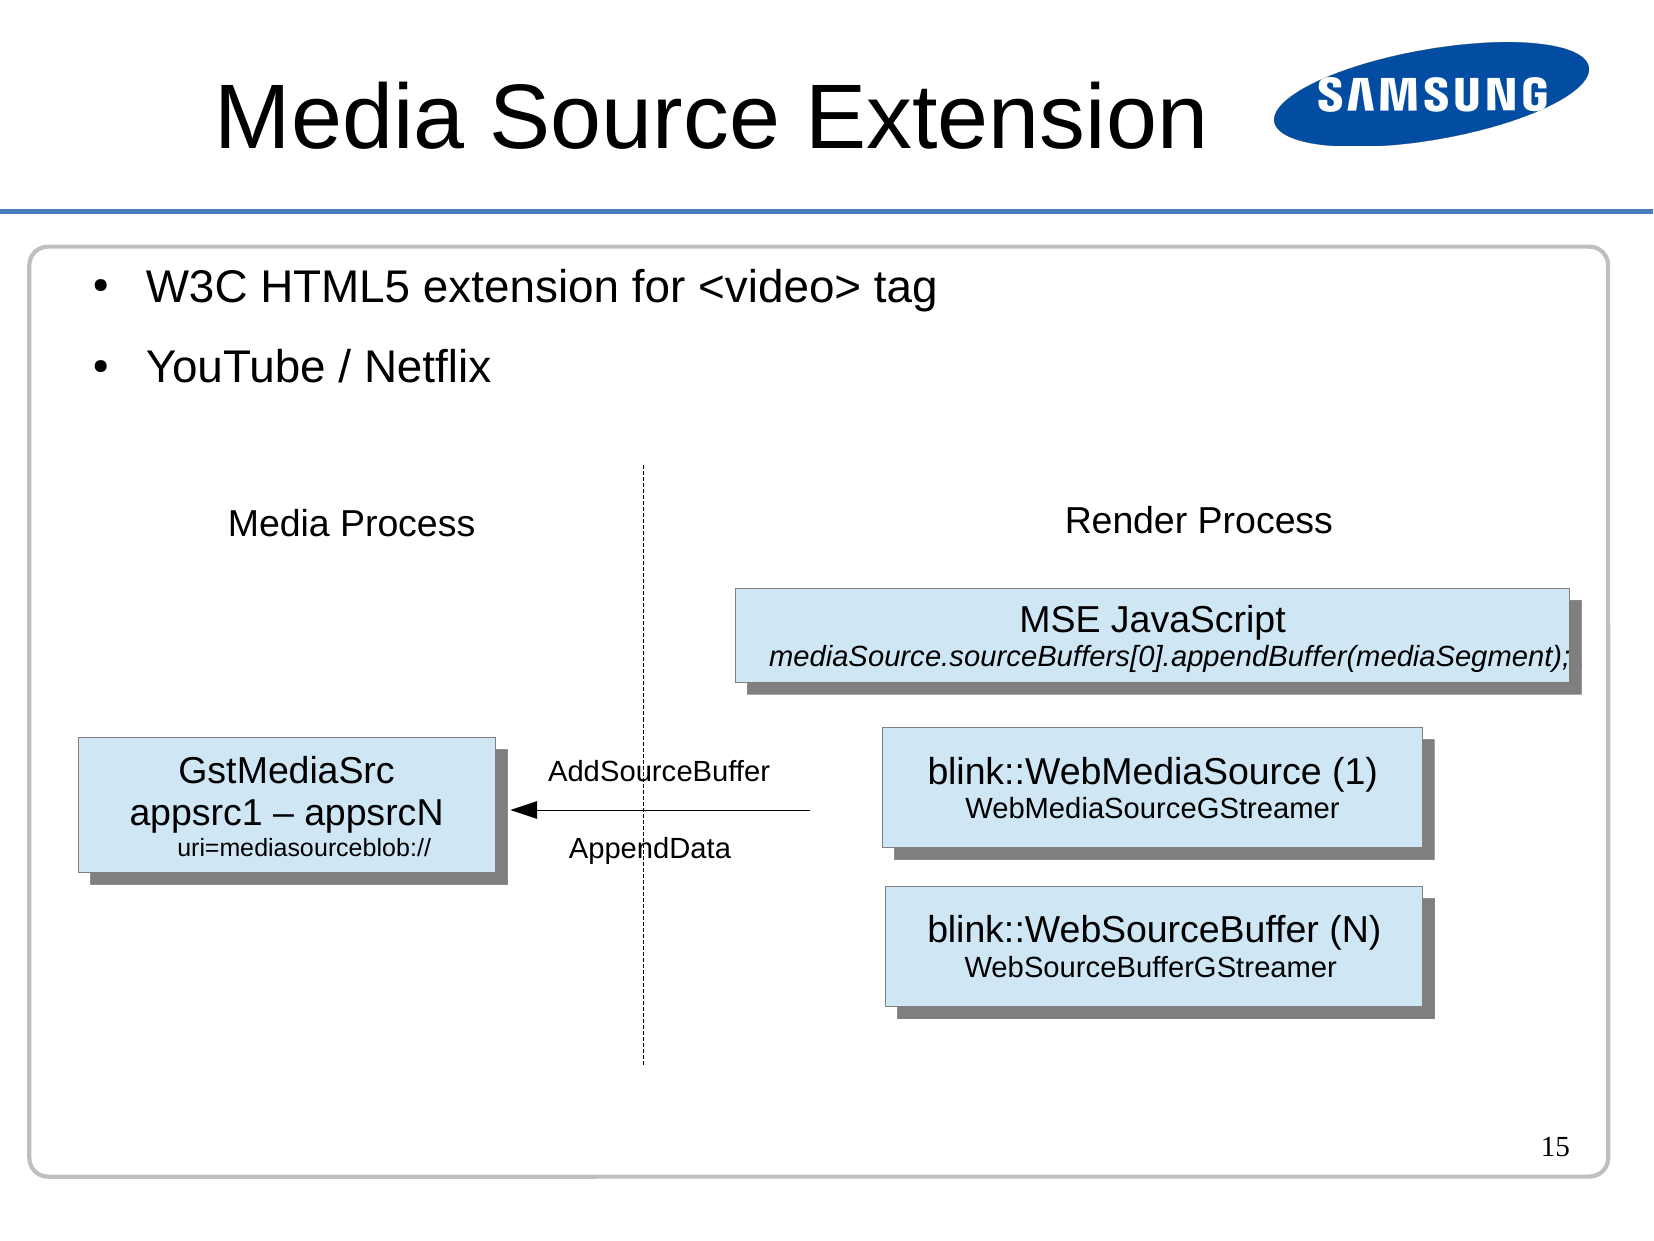

Media Source Extension
# W3C HTML5 extension for <video> tag
YouTube / Netflix
Render Process
Media Process
MSE JavaScript
mediaSource.sourceBuffers[0].appendBuffer(mediaSegment);
blink::WebMediaSource (1)
WebMediaSourceGStreamer
GstMediaSrc
appsrc1 – appsrcN
uri=mediasourceblob://
AddSourceBuffer
AppendData
blink::WebSourceBuffer (N)
WebSourceBufferGStreamer
15